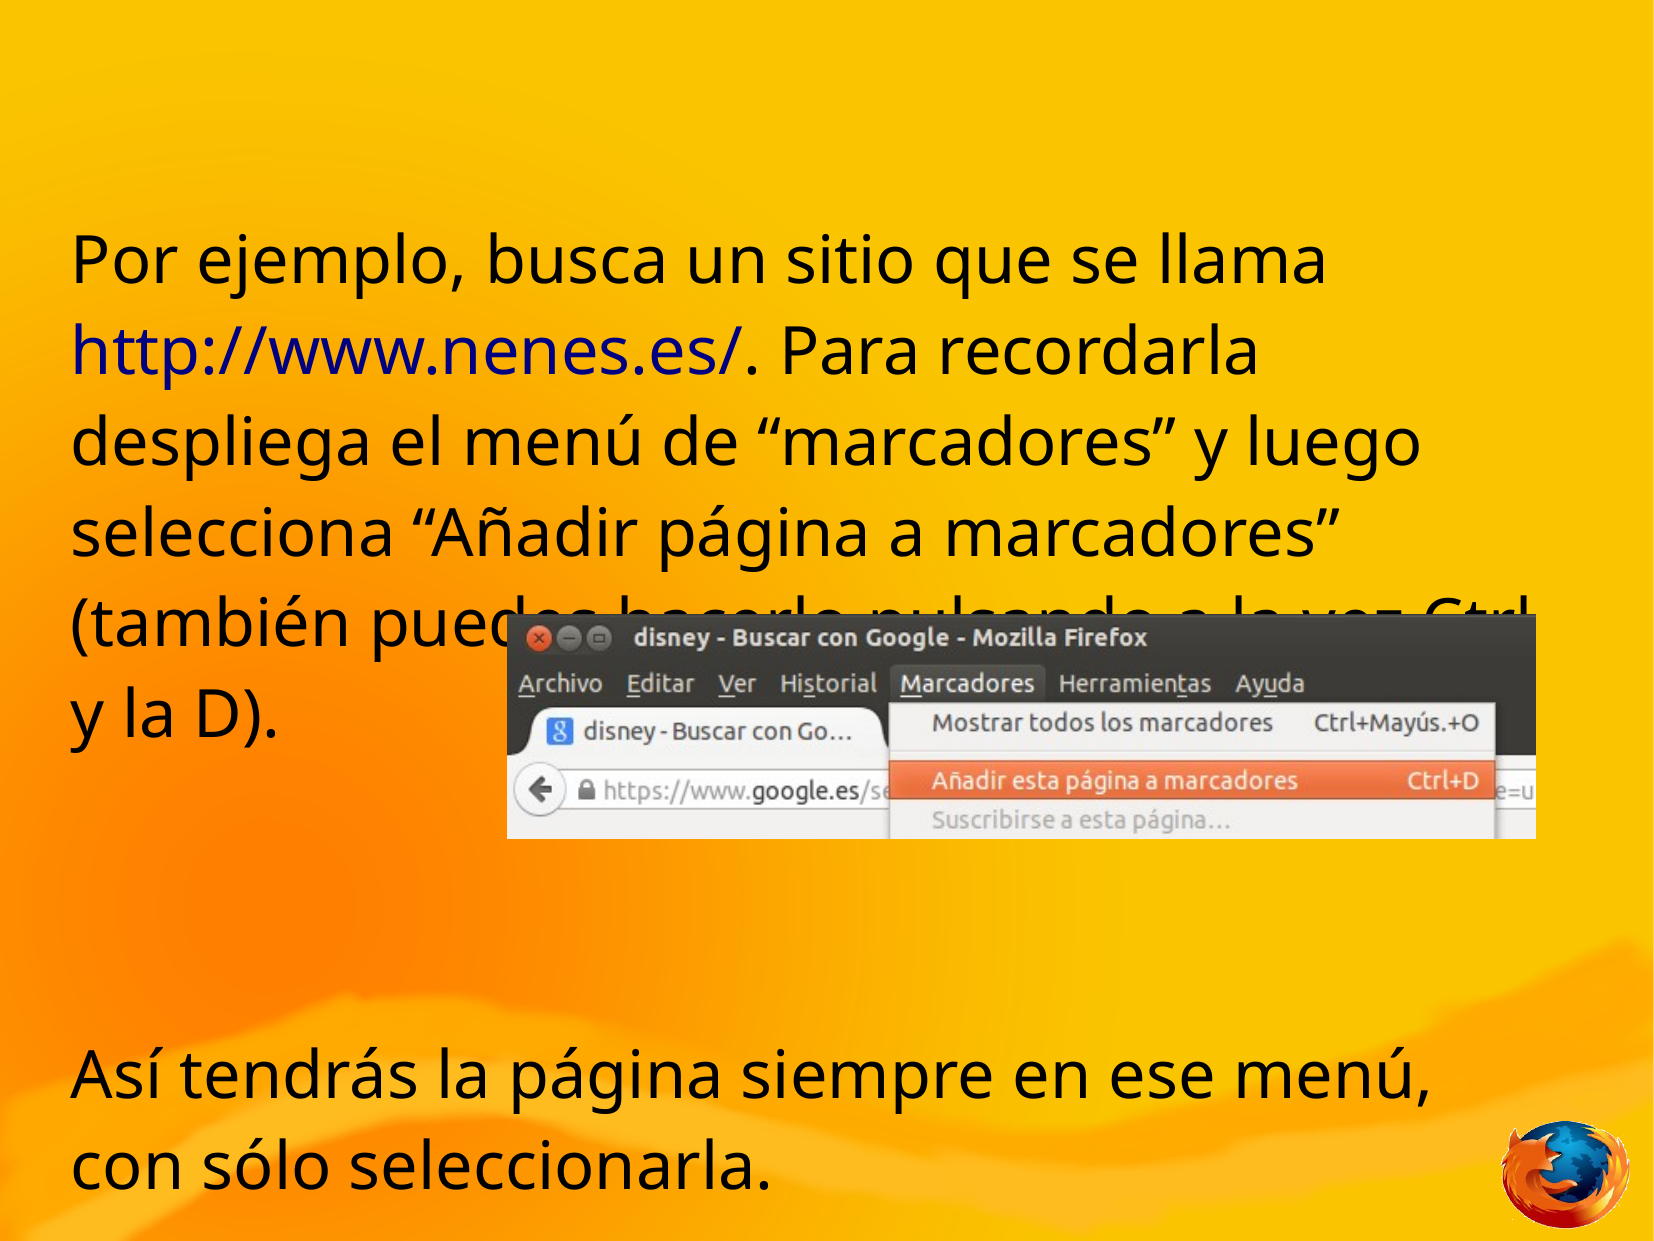

# Por ejemplo, busca un sitio que se llama http://www.nenes.es/. Para recordarla despliega el menú de “marcadores” y luego selecciona “Añadir página a marcadores” (también puedes hacerlo pulsando a la vez Ctrl y la D).
Así tendrás la página siempre en ese menú, con sólo seleccionarla.